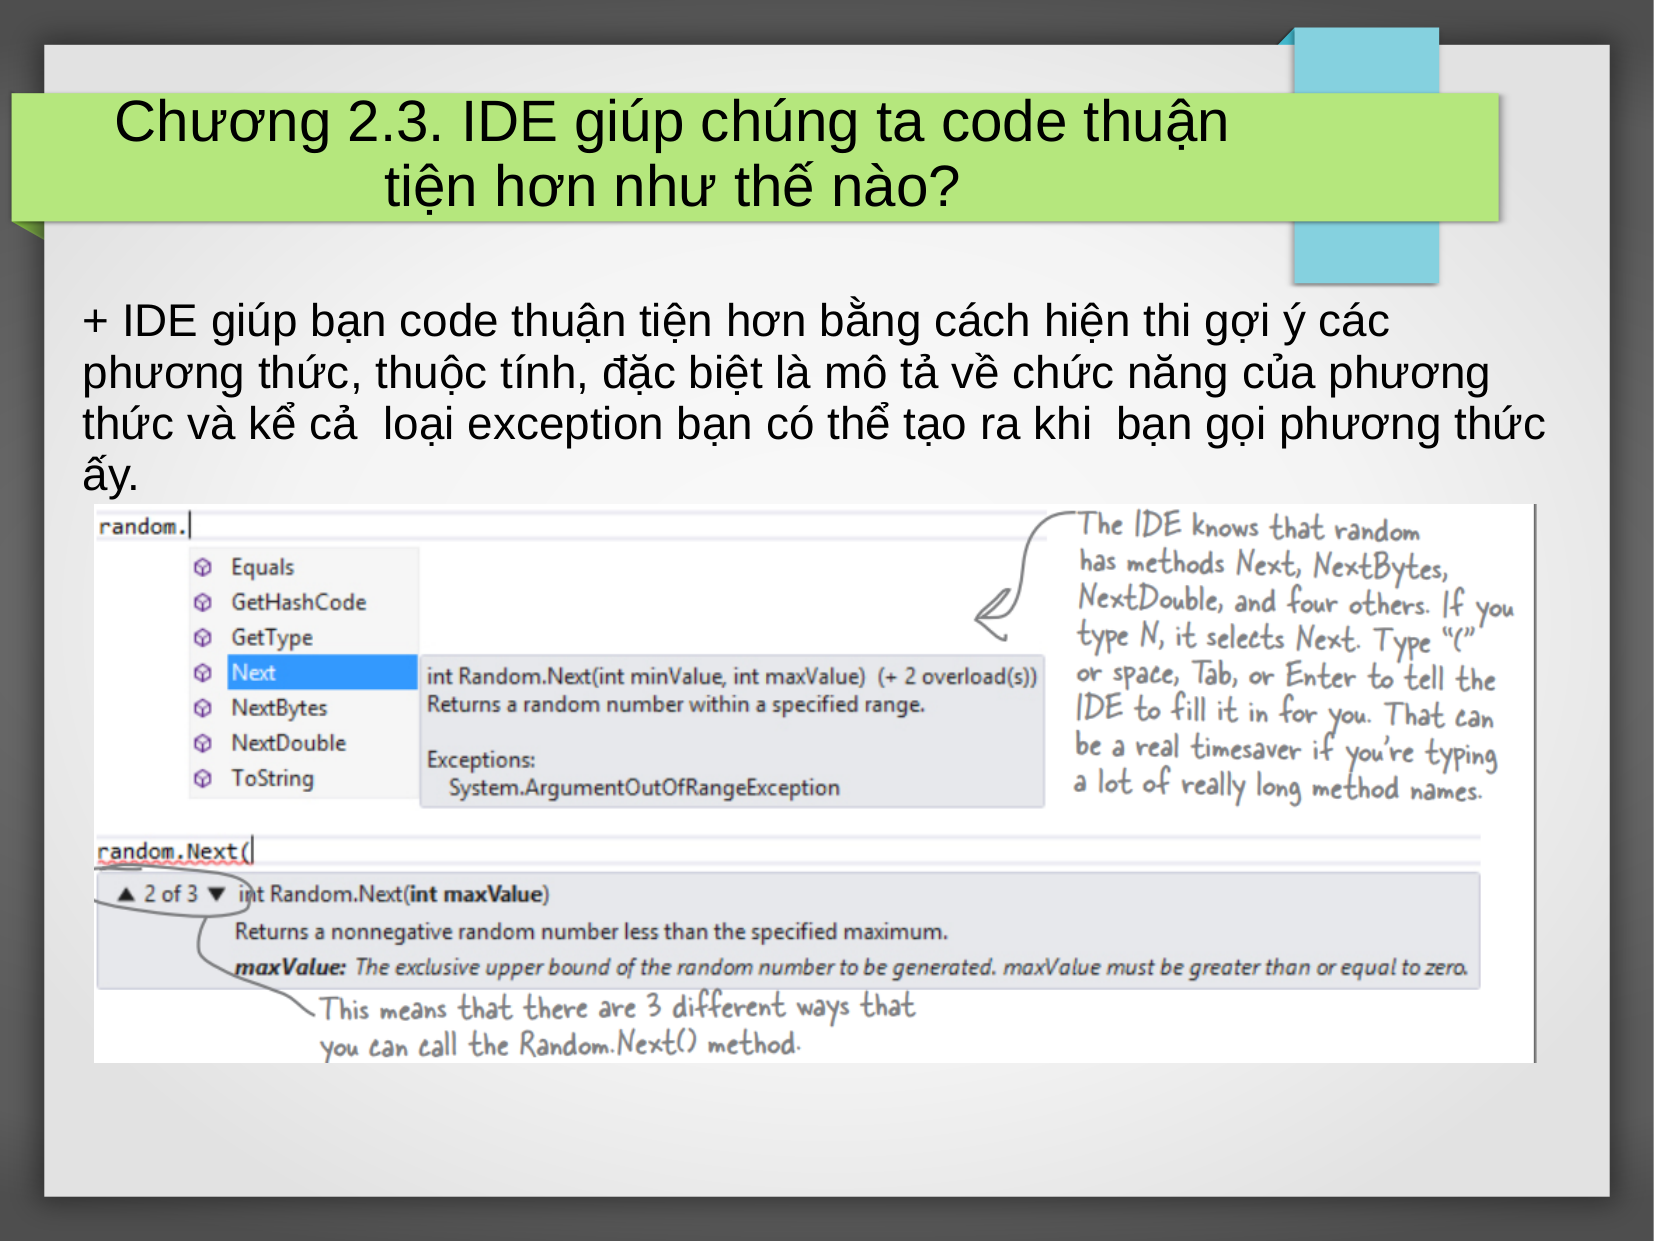

# Chương 2.3. IDE giúp chúng ta code thuận tiện hơn như thế nào?
+ IDE giúp bạn code thuận tiện hơn bằng cách hiện thi gợi ý các 	phương thức, thuộc tính, đặc biệt là mô tả về chức năng của phương 	thức và kể cả loại exception bạn có thể tạo ra khi 	bạn gọi phương thức ấy.